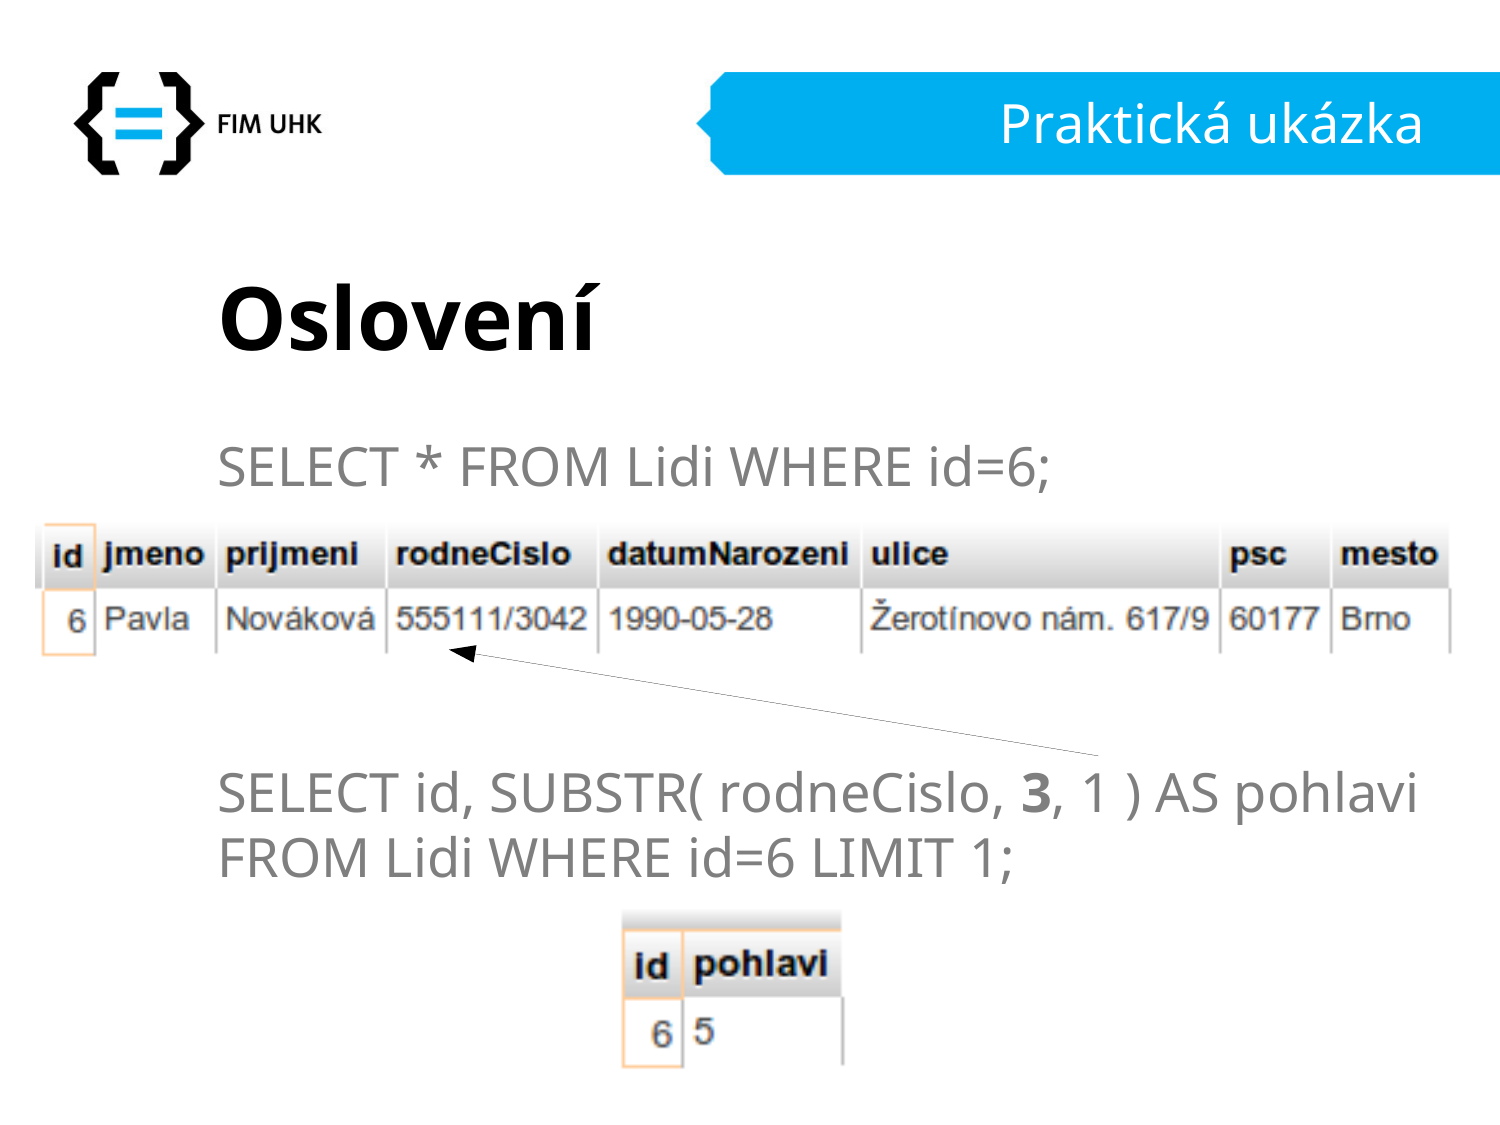

# Praktická ukázka
Oslovení
SELECT * FROM Lidi WHERE id=6;
SELECT id, SUBSTR( rodneCislo, 3, 1 ) AS pohlavi FROM Lidi WHERE id=6 LIMIT 1;